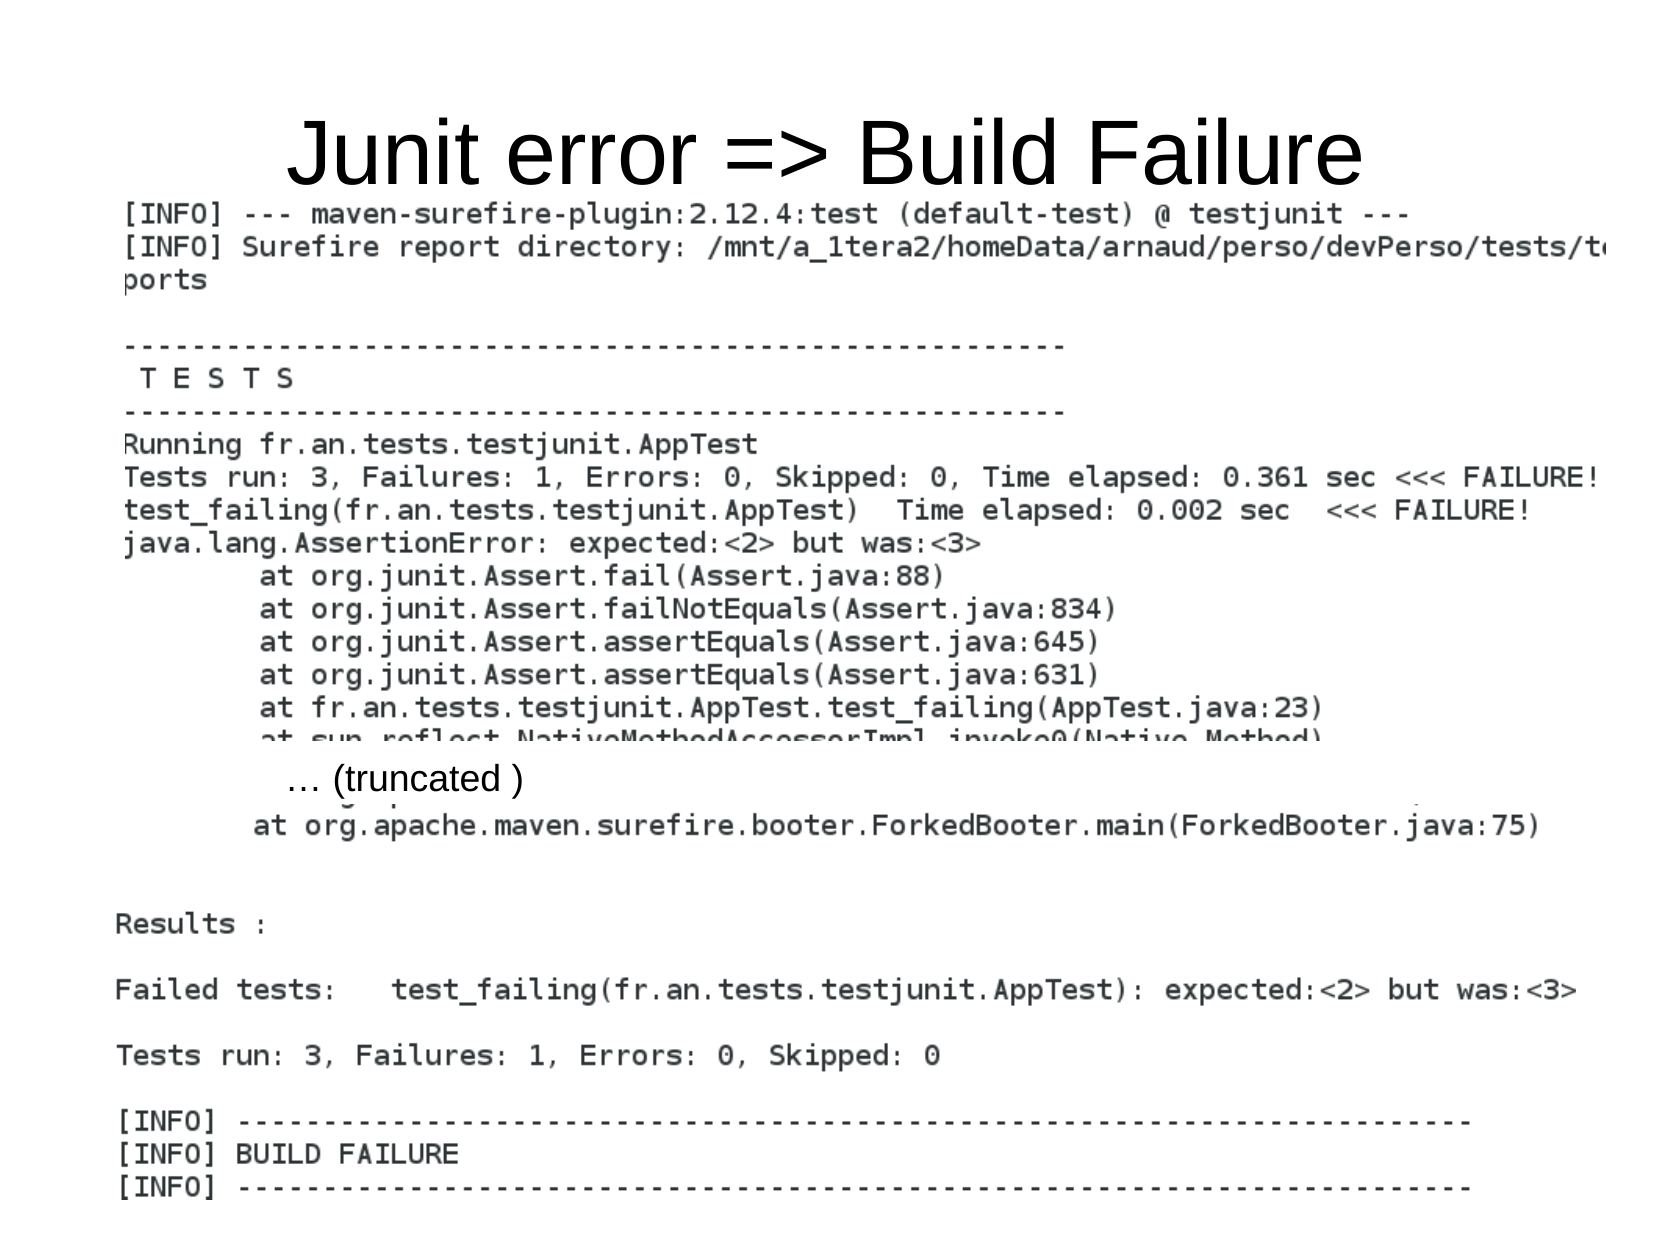

# Junit error => Build Failure
… (truncated )